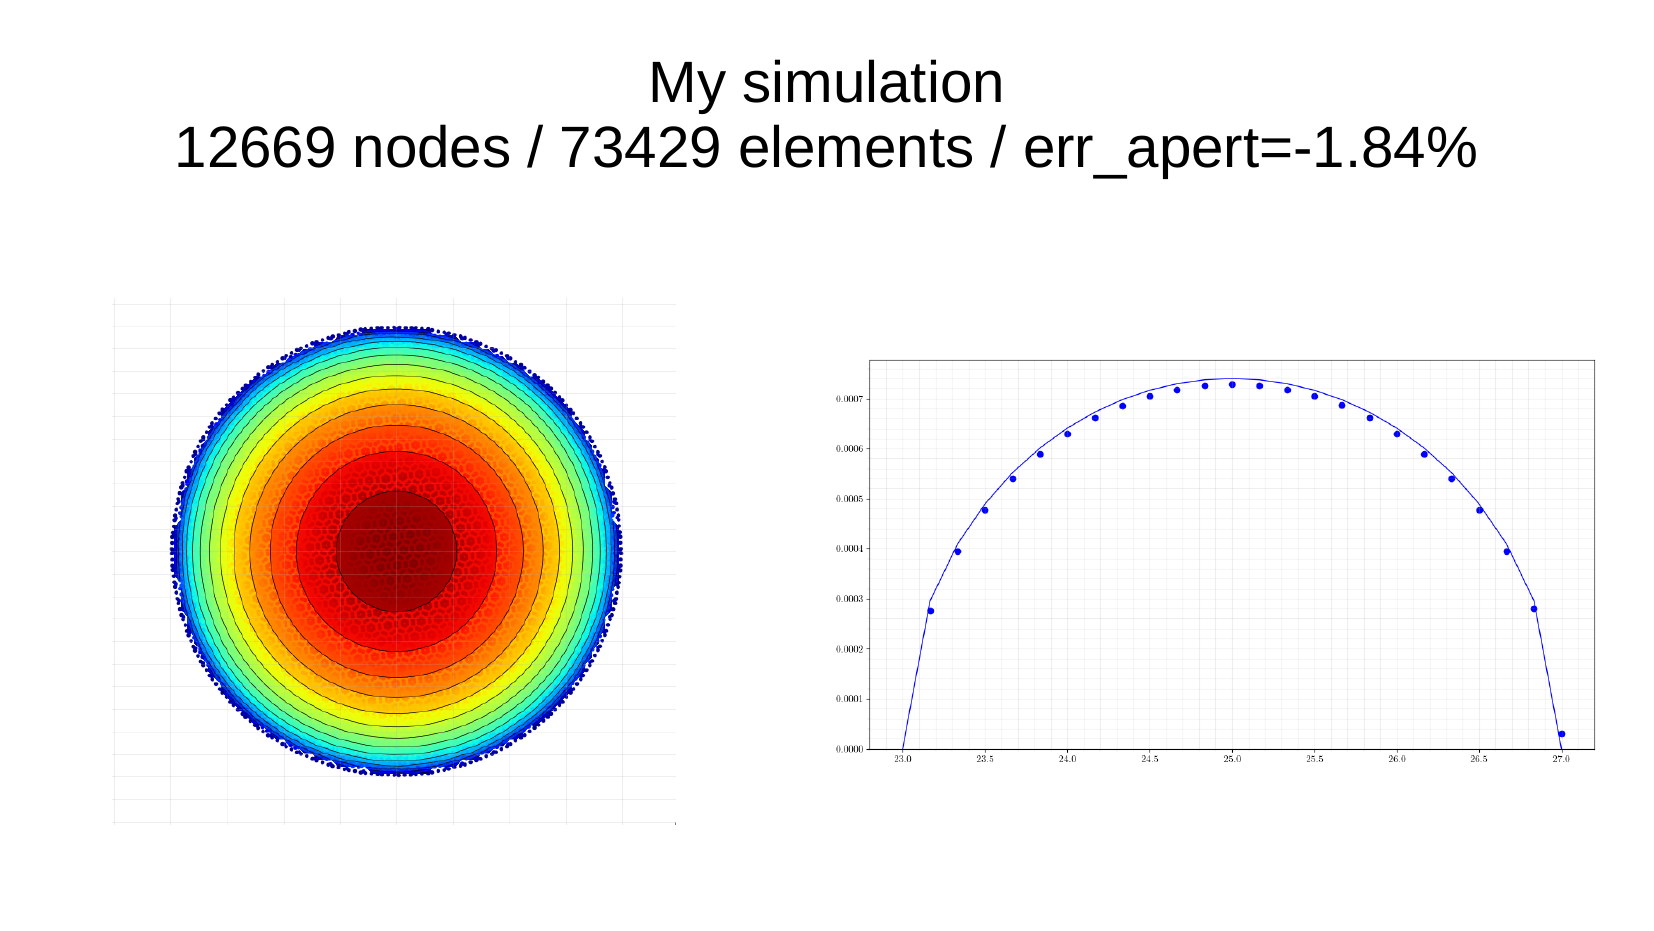

# My simulation 12669 nodes / 73429 elements / err_apert=-1.84%